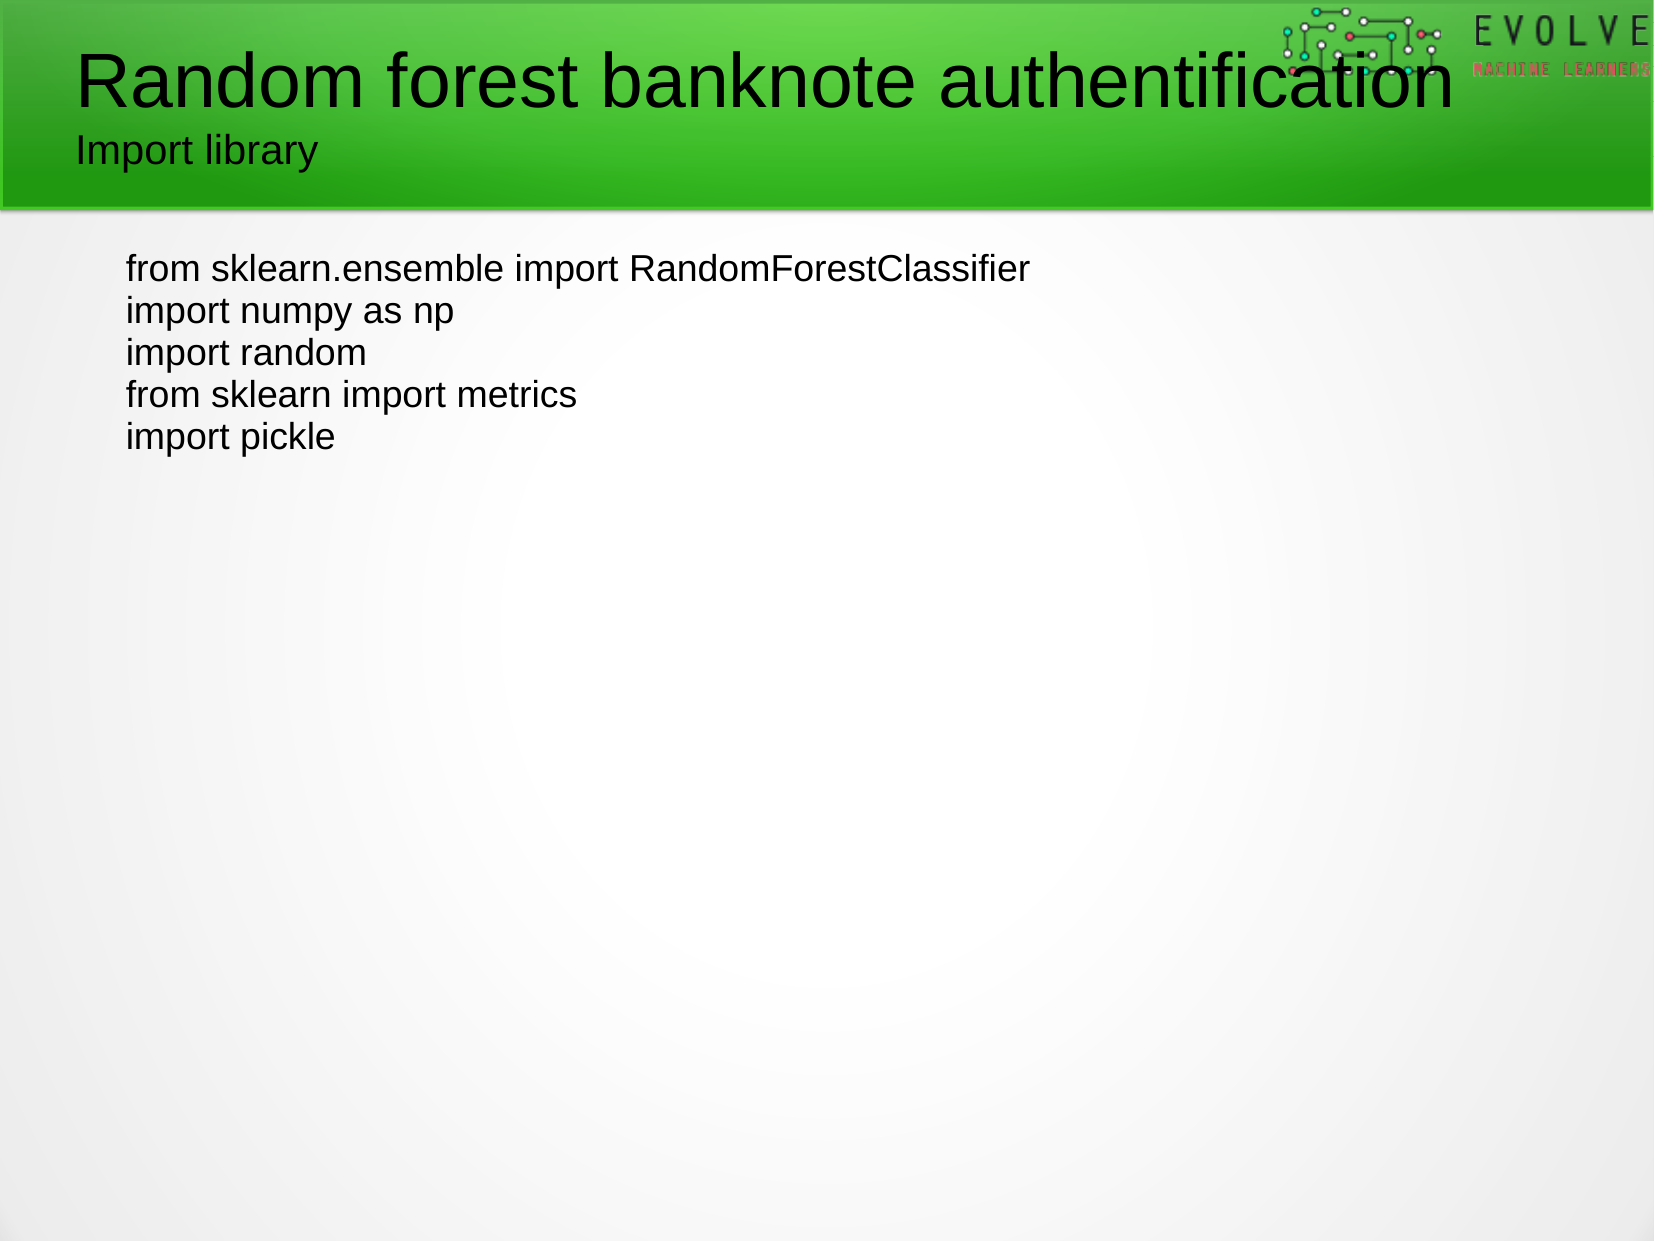

Random forest banknote authentification
Import library
from sklearn.ensemble import RandomForestClassifier
import numpy as np
import random
from sklearn import metrics
import pickle